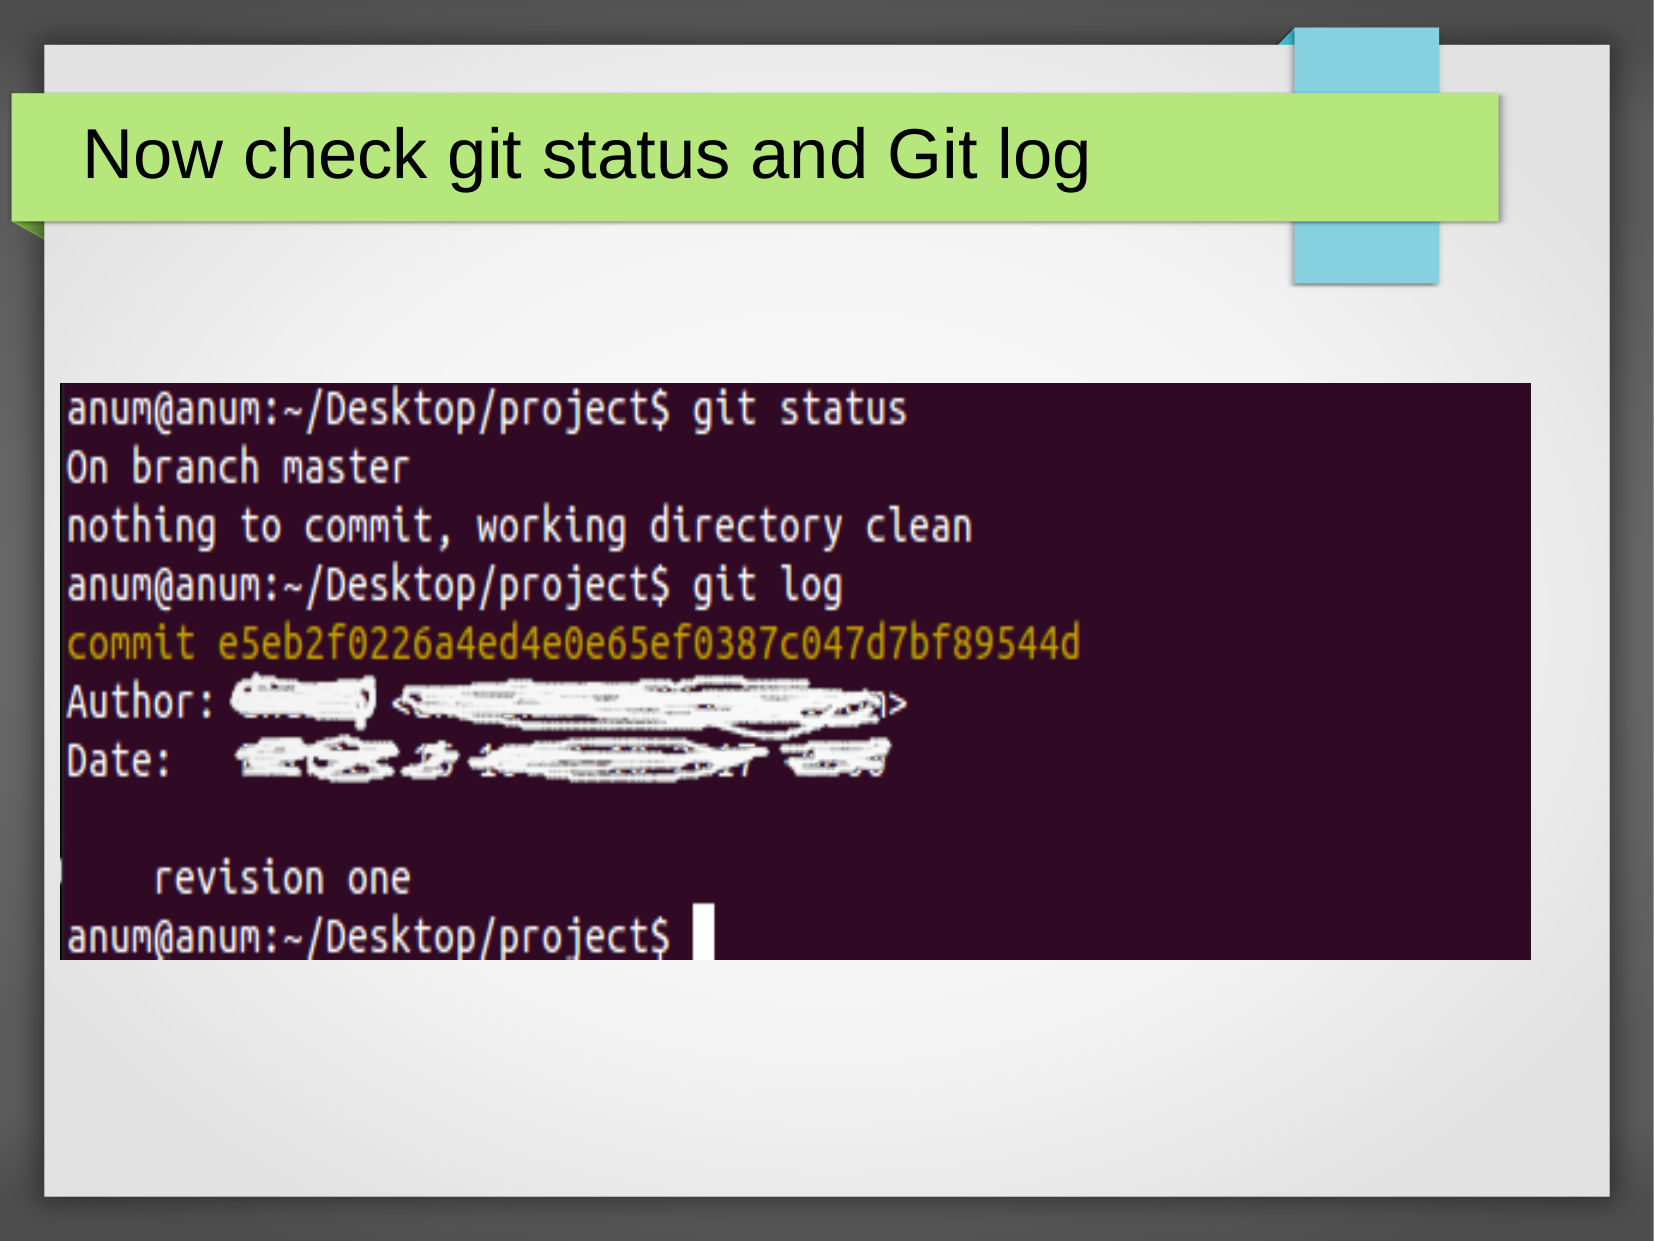

# Now check git status and Git log